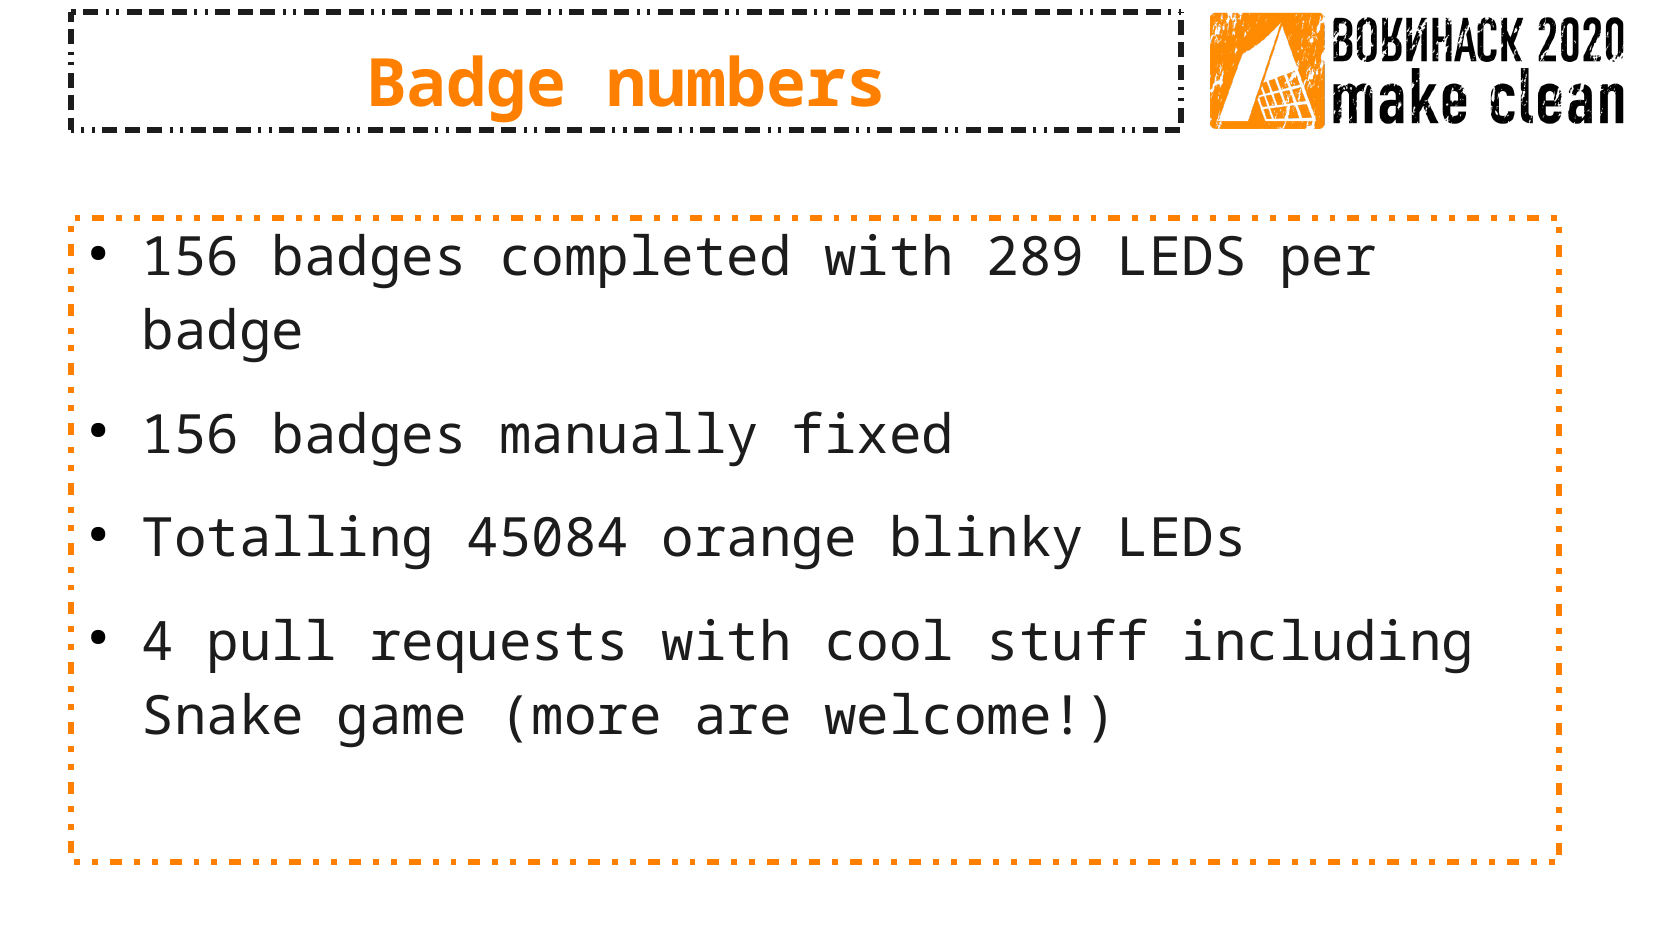

# Badge numbers
156 badges completed with 289 LEDS per badge
156 badges manually fixed
Totalling 45084 orange blinky LEDs
4 pull requests with cool stuff including Snake game (more are welcome!)